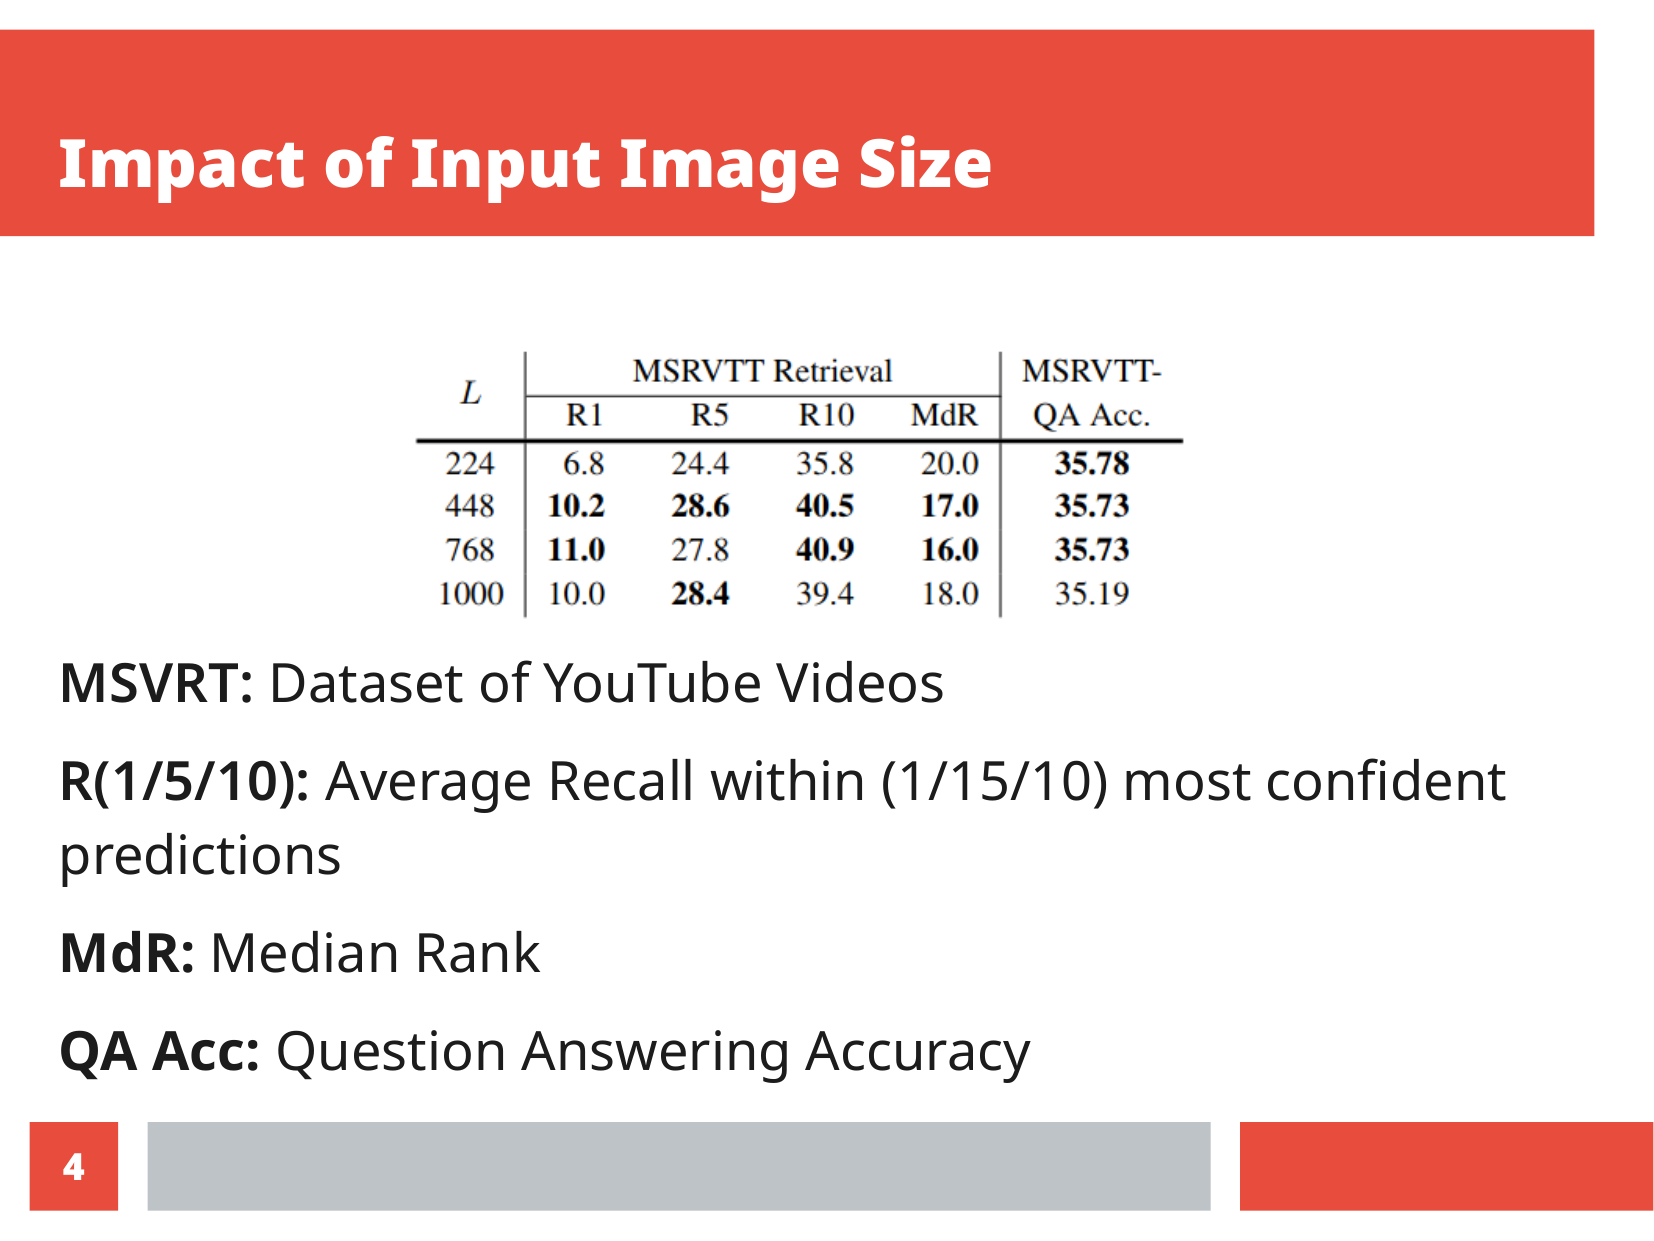

# Impact of Input Image Size
MSVRT: Dataset of YouTube Videos
R(1/5/10): Average Recall within (1/15/10) most confident predictions
MdR: Median Rank
QA Acc: Question Answering Accuracy
4